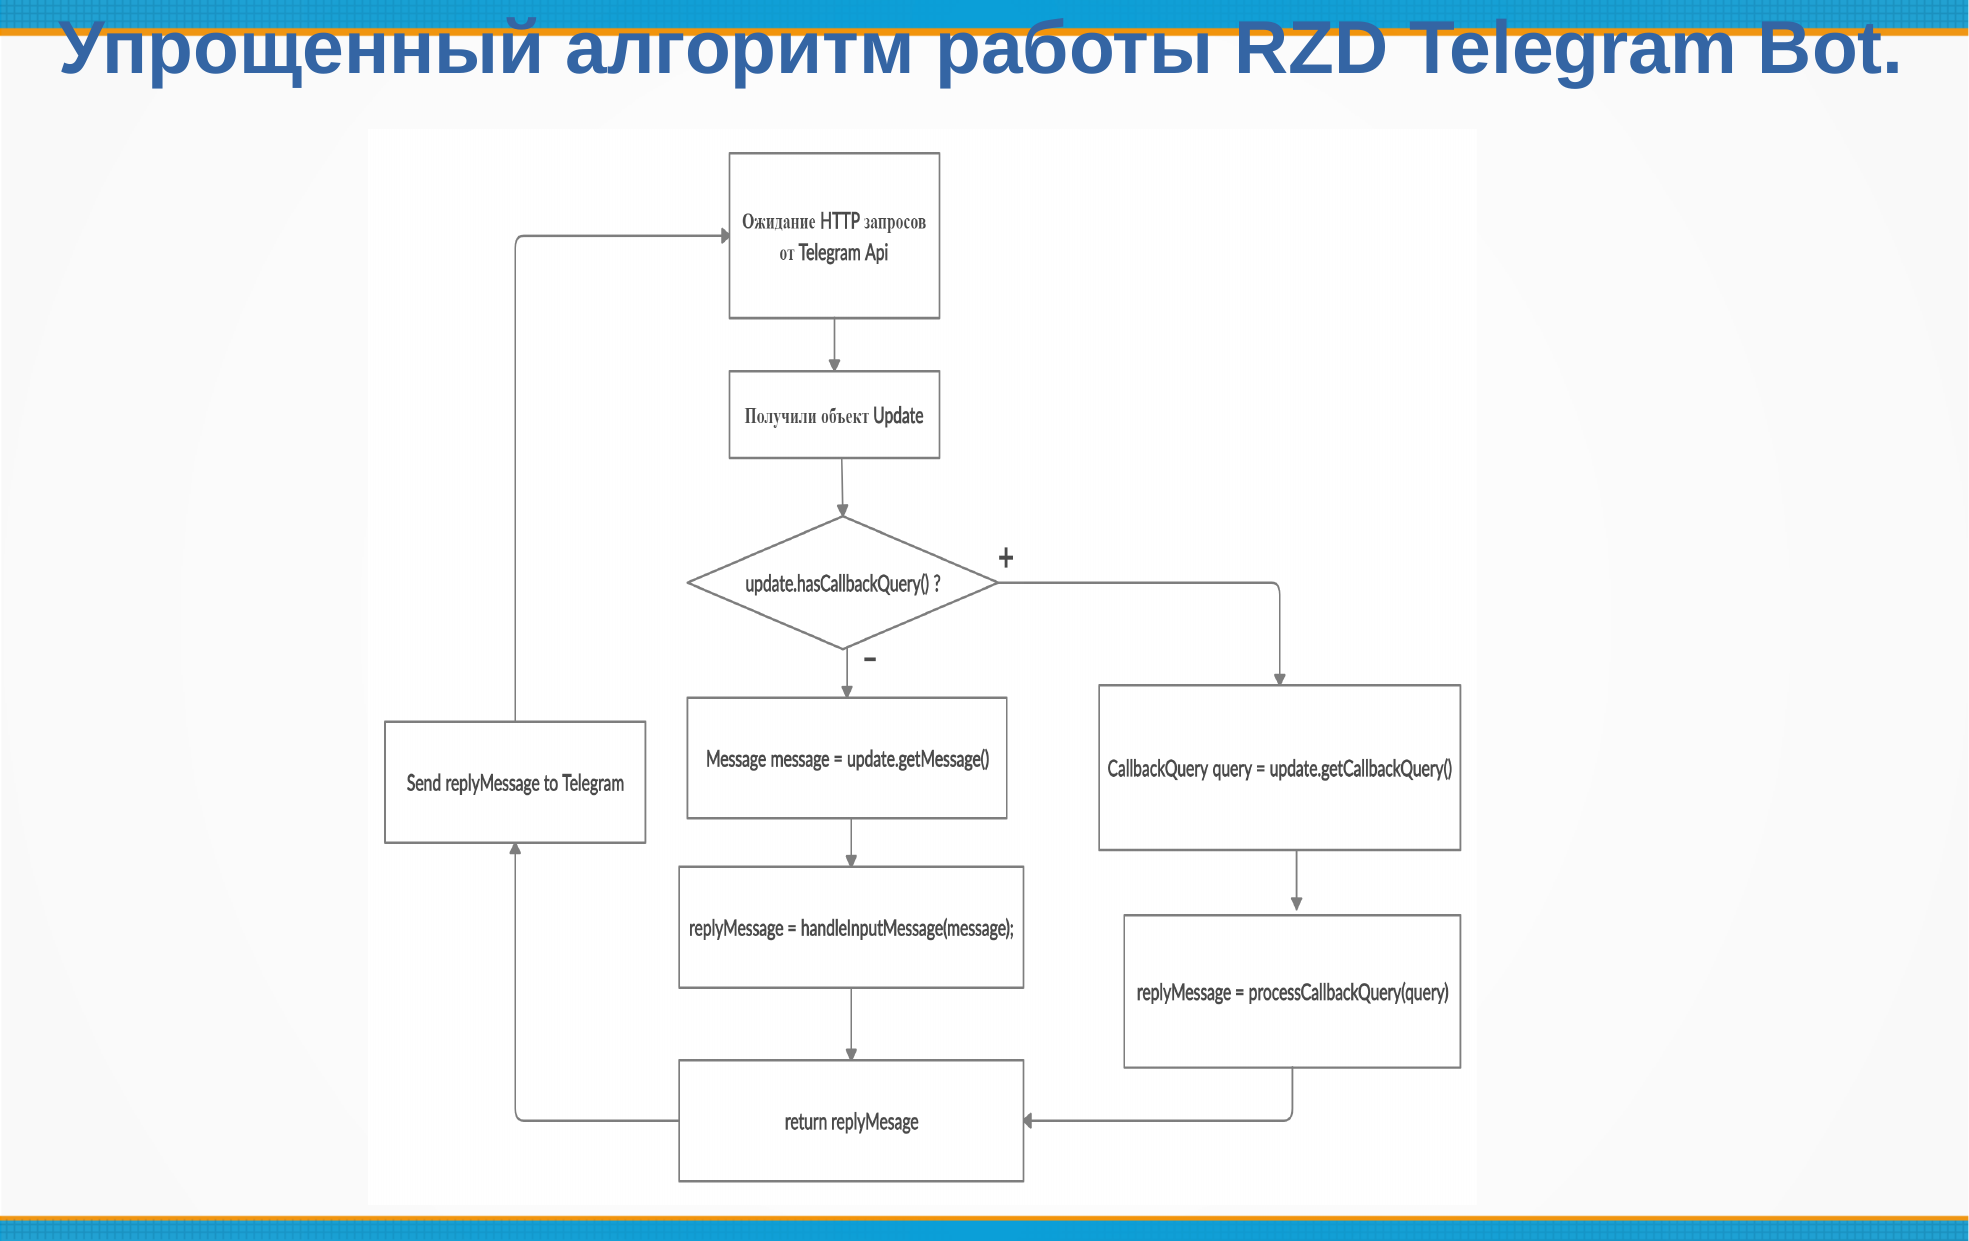

# Упрощенный алгоритм работы RZD Telegram Bot.